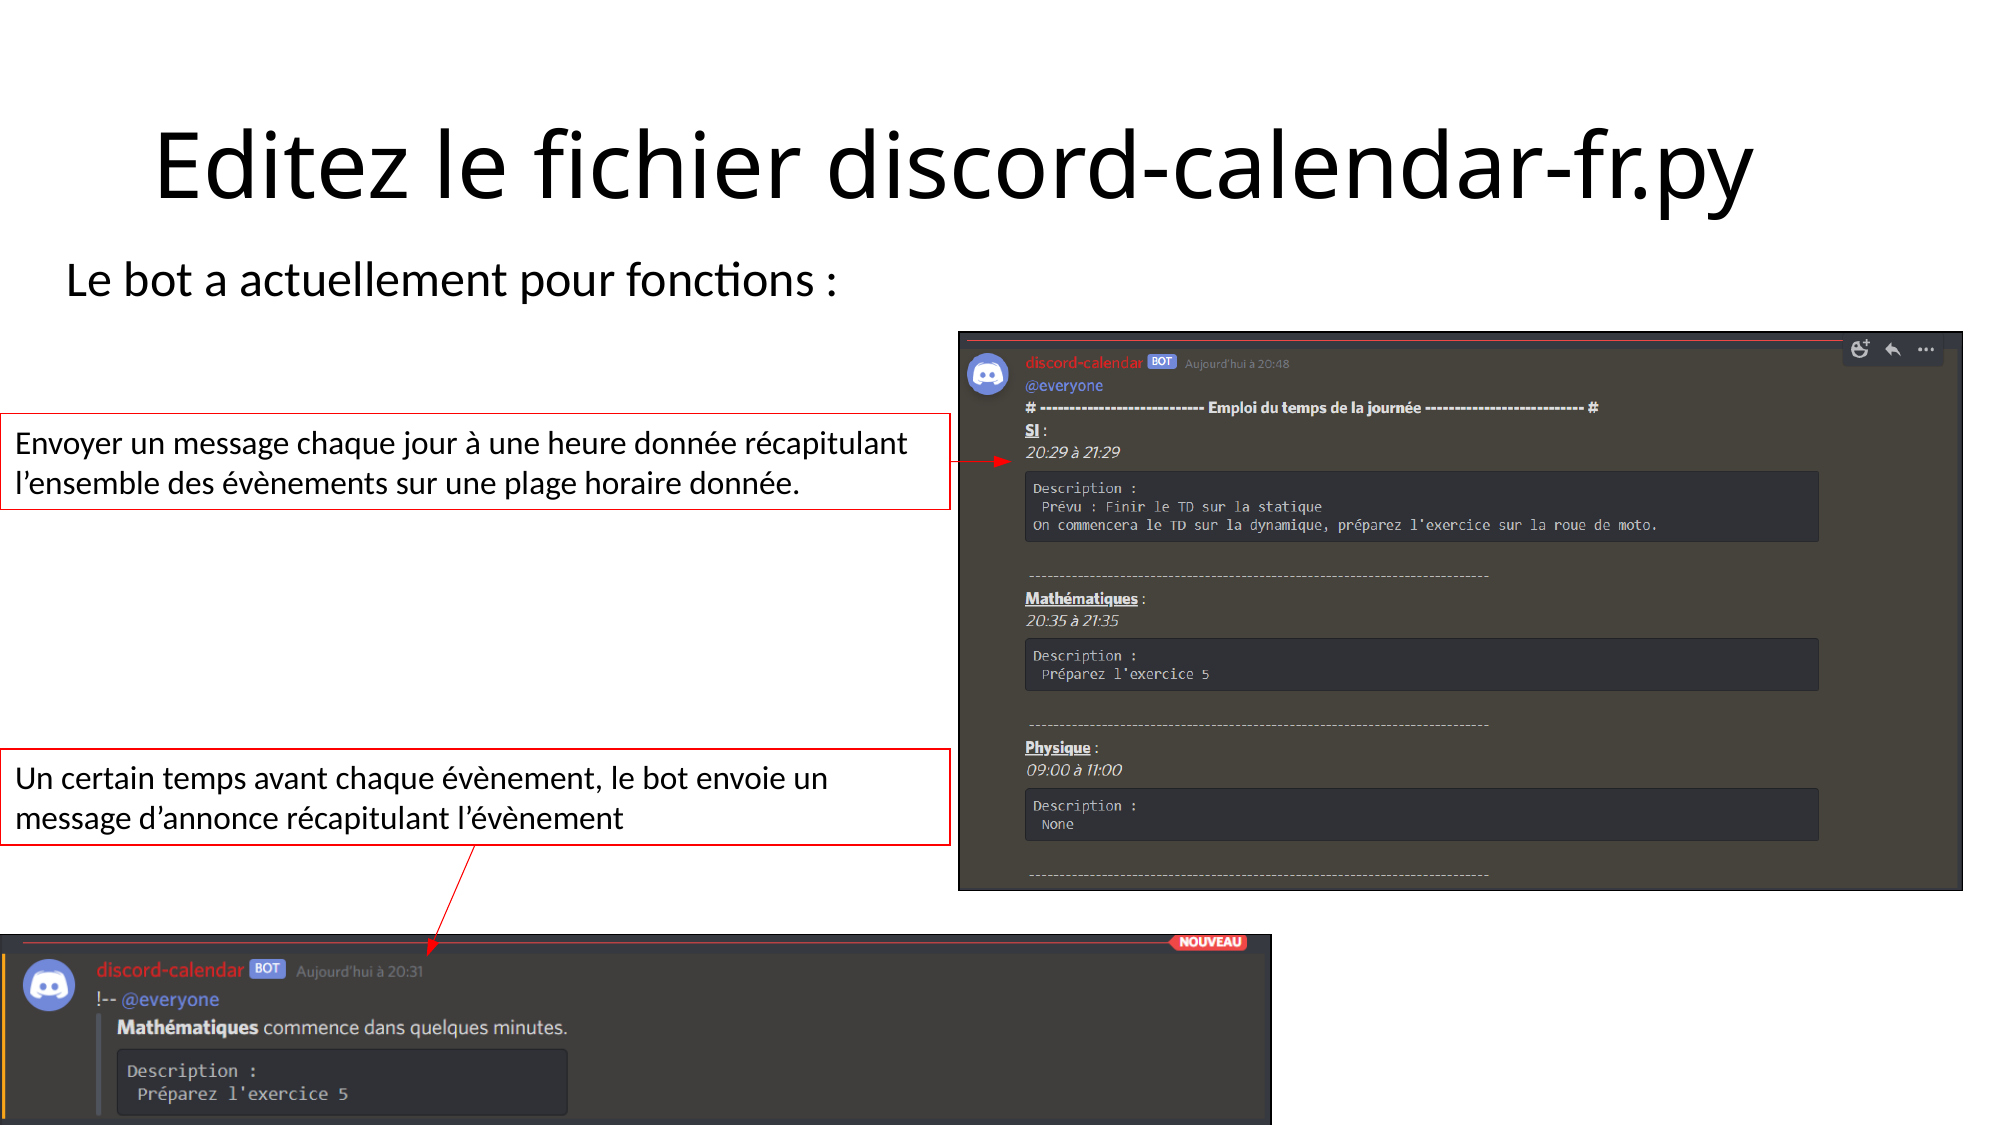

# Editez le fichier discord-calendar-fr.py
Le bot a actuellement pour fonctions :
Envoyer un message chaque jour à une heure donnée récapitulant l’ensemble des évènements sur une plage horaire donnée.
Un certain temps avant chaque évènement, le bot envoie un message d’annonce récapitulant l’évènement